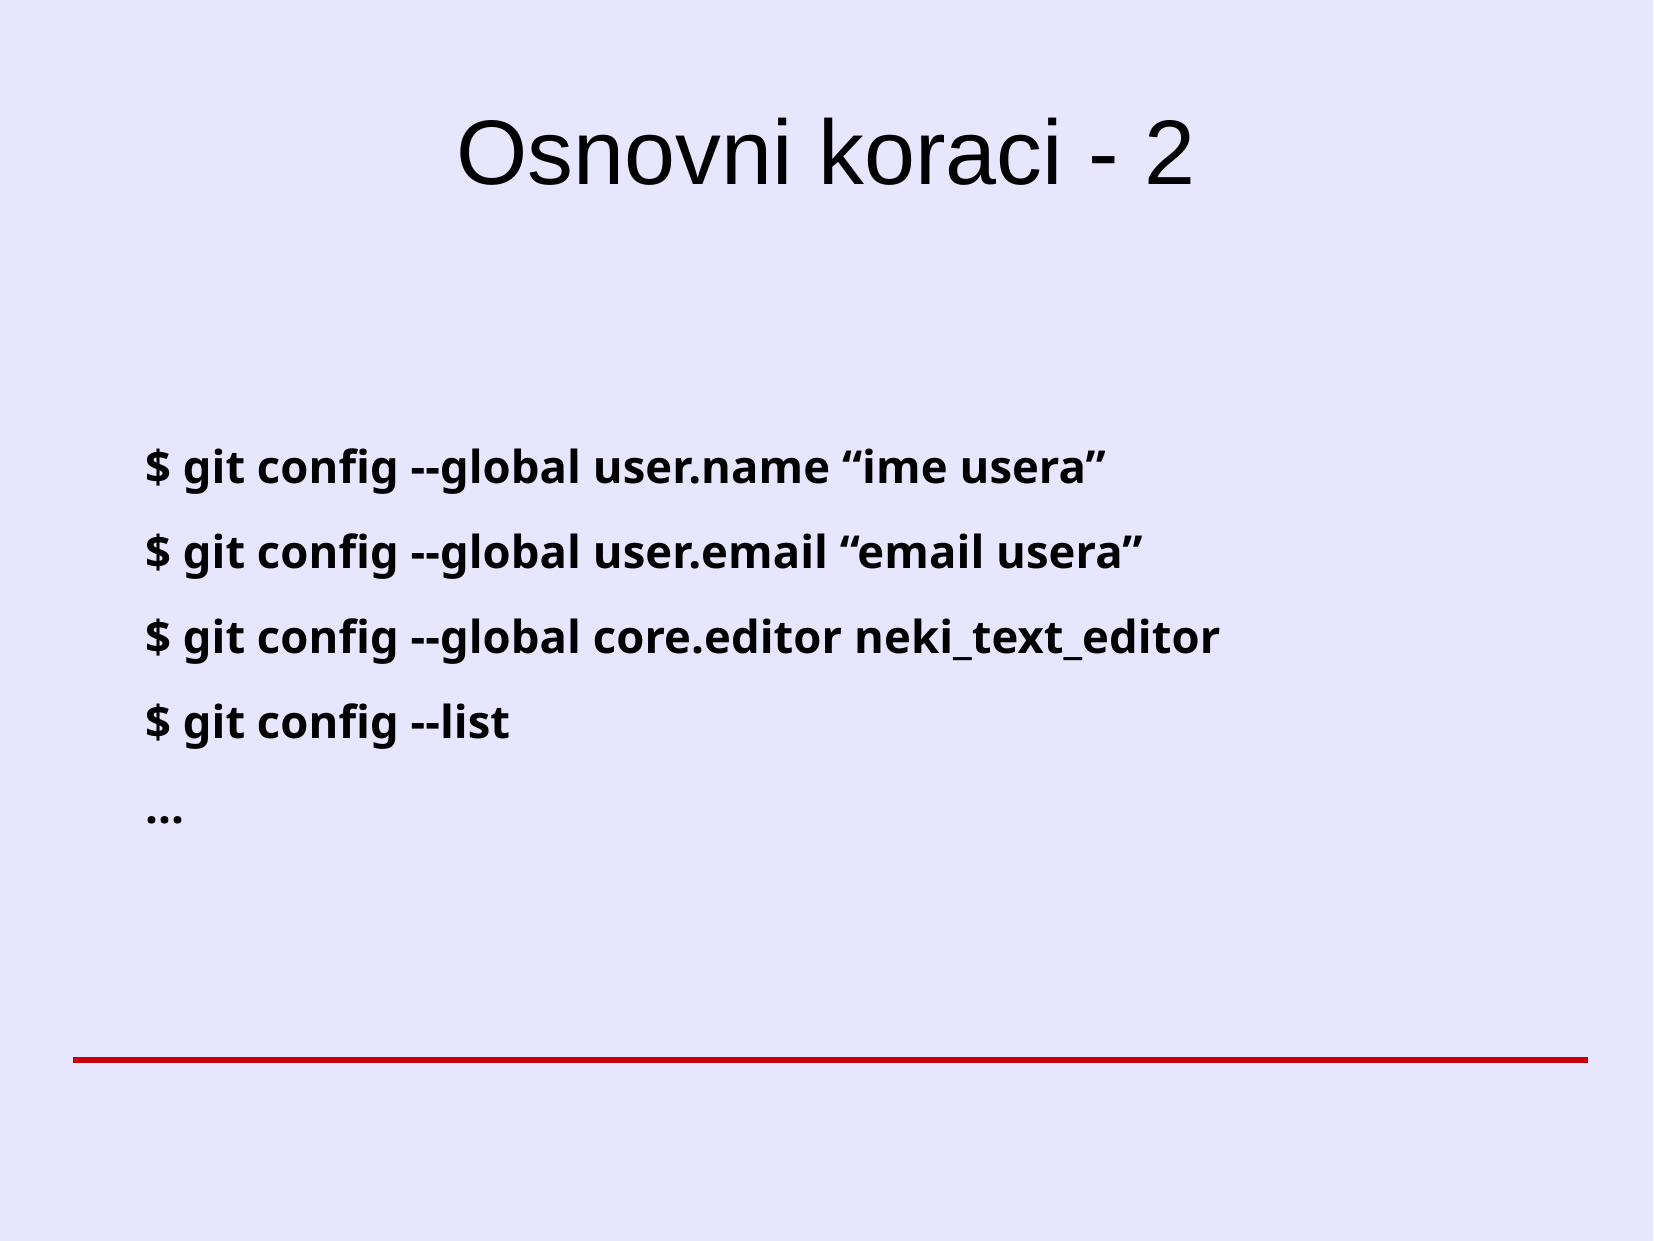

# Osnovni koraci - 2
$ git config --global user.name “ime usera”
$ git config --global user.email “email usera”
$ git config --global core.editor neki_text_editor
$ git config --list
...